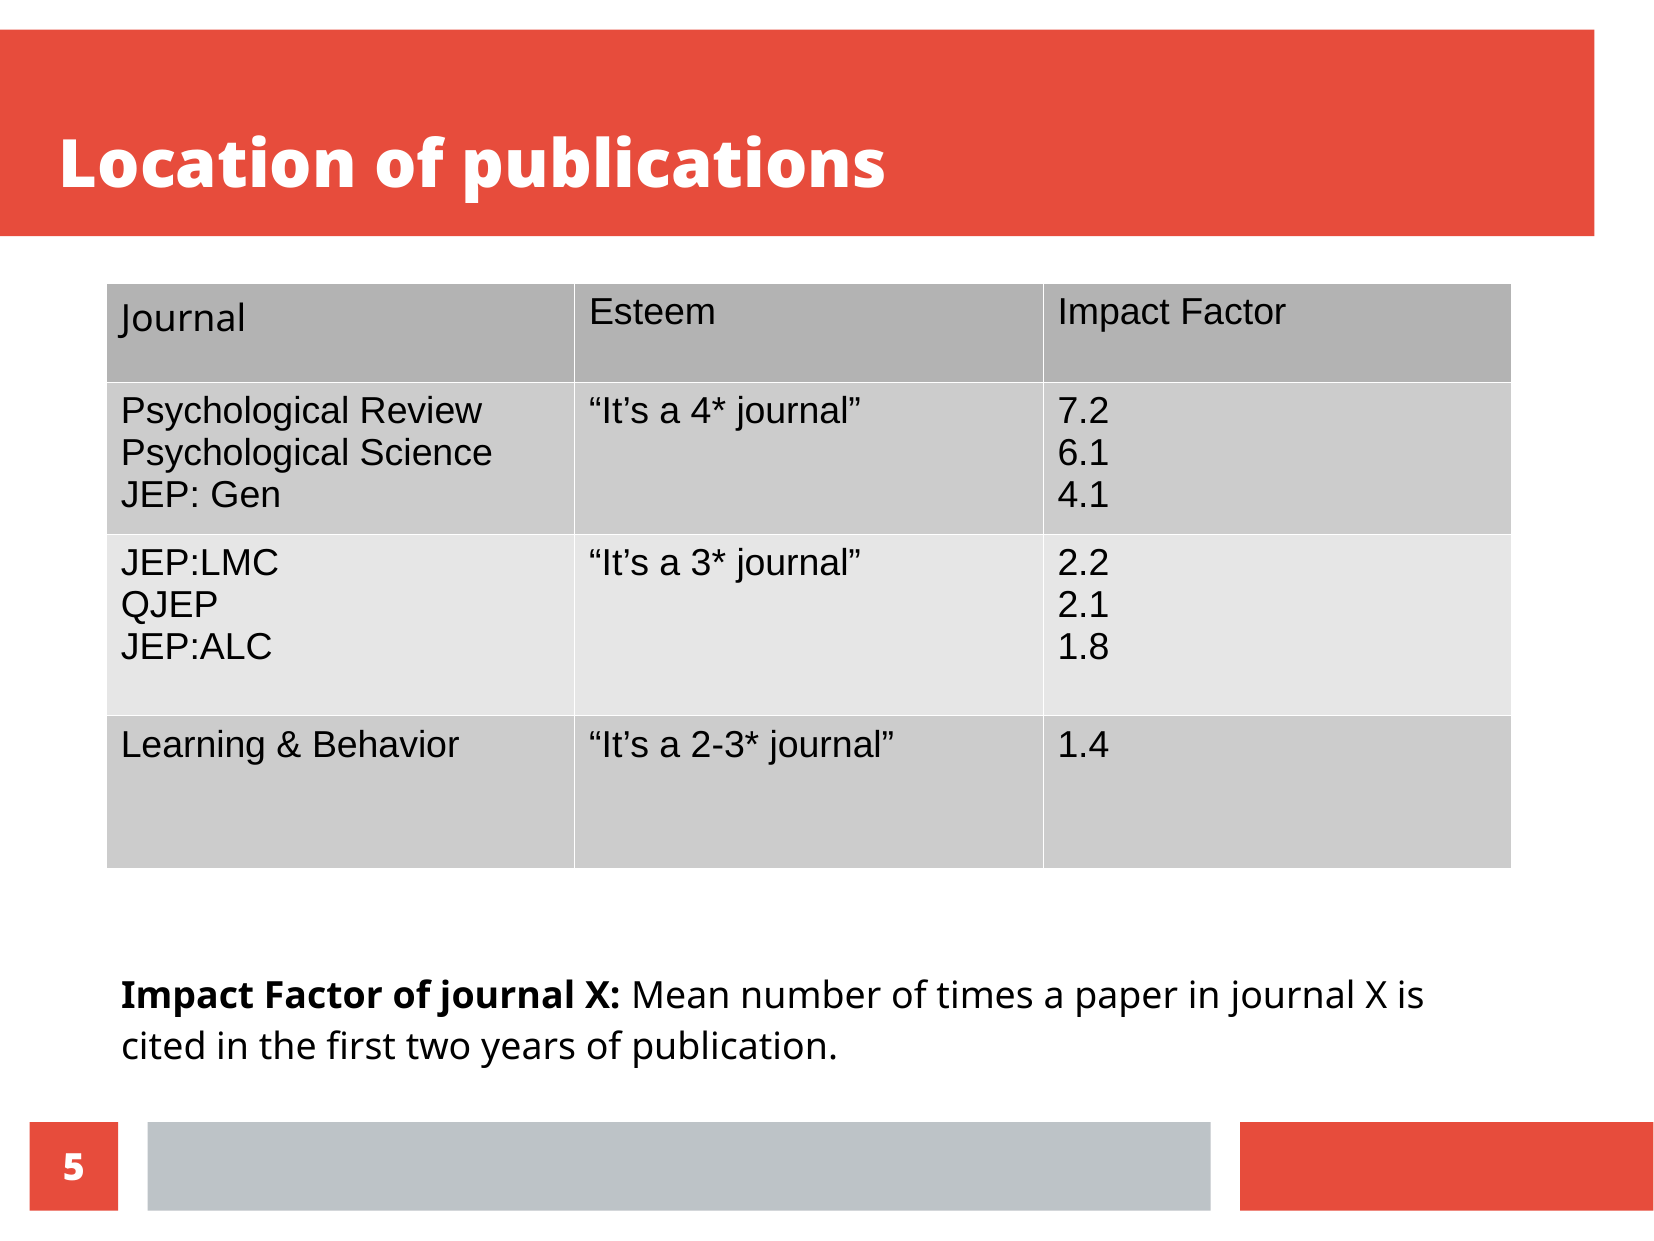

# Location of publications
| Journal | Esteem | Impact Factor |
| --- | --- | --- |
| Psychological Review Psychological Science JEP: Gen | “It’s a 4\* journal” | 7.2 6.1 4.1 |
| JEP:LMC QJEP JEP:ALC | “It’s a 3\* journal” | 2.2 2.1 1.8 |
| Learning & Behavior | “It’s a 2-3\* journal” | 1.4 |
Impact Factor of journal X: Mean number of times a paper in journal X is cited in the first two years of publication.
5